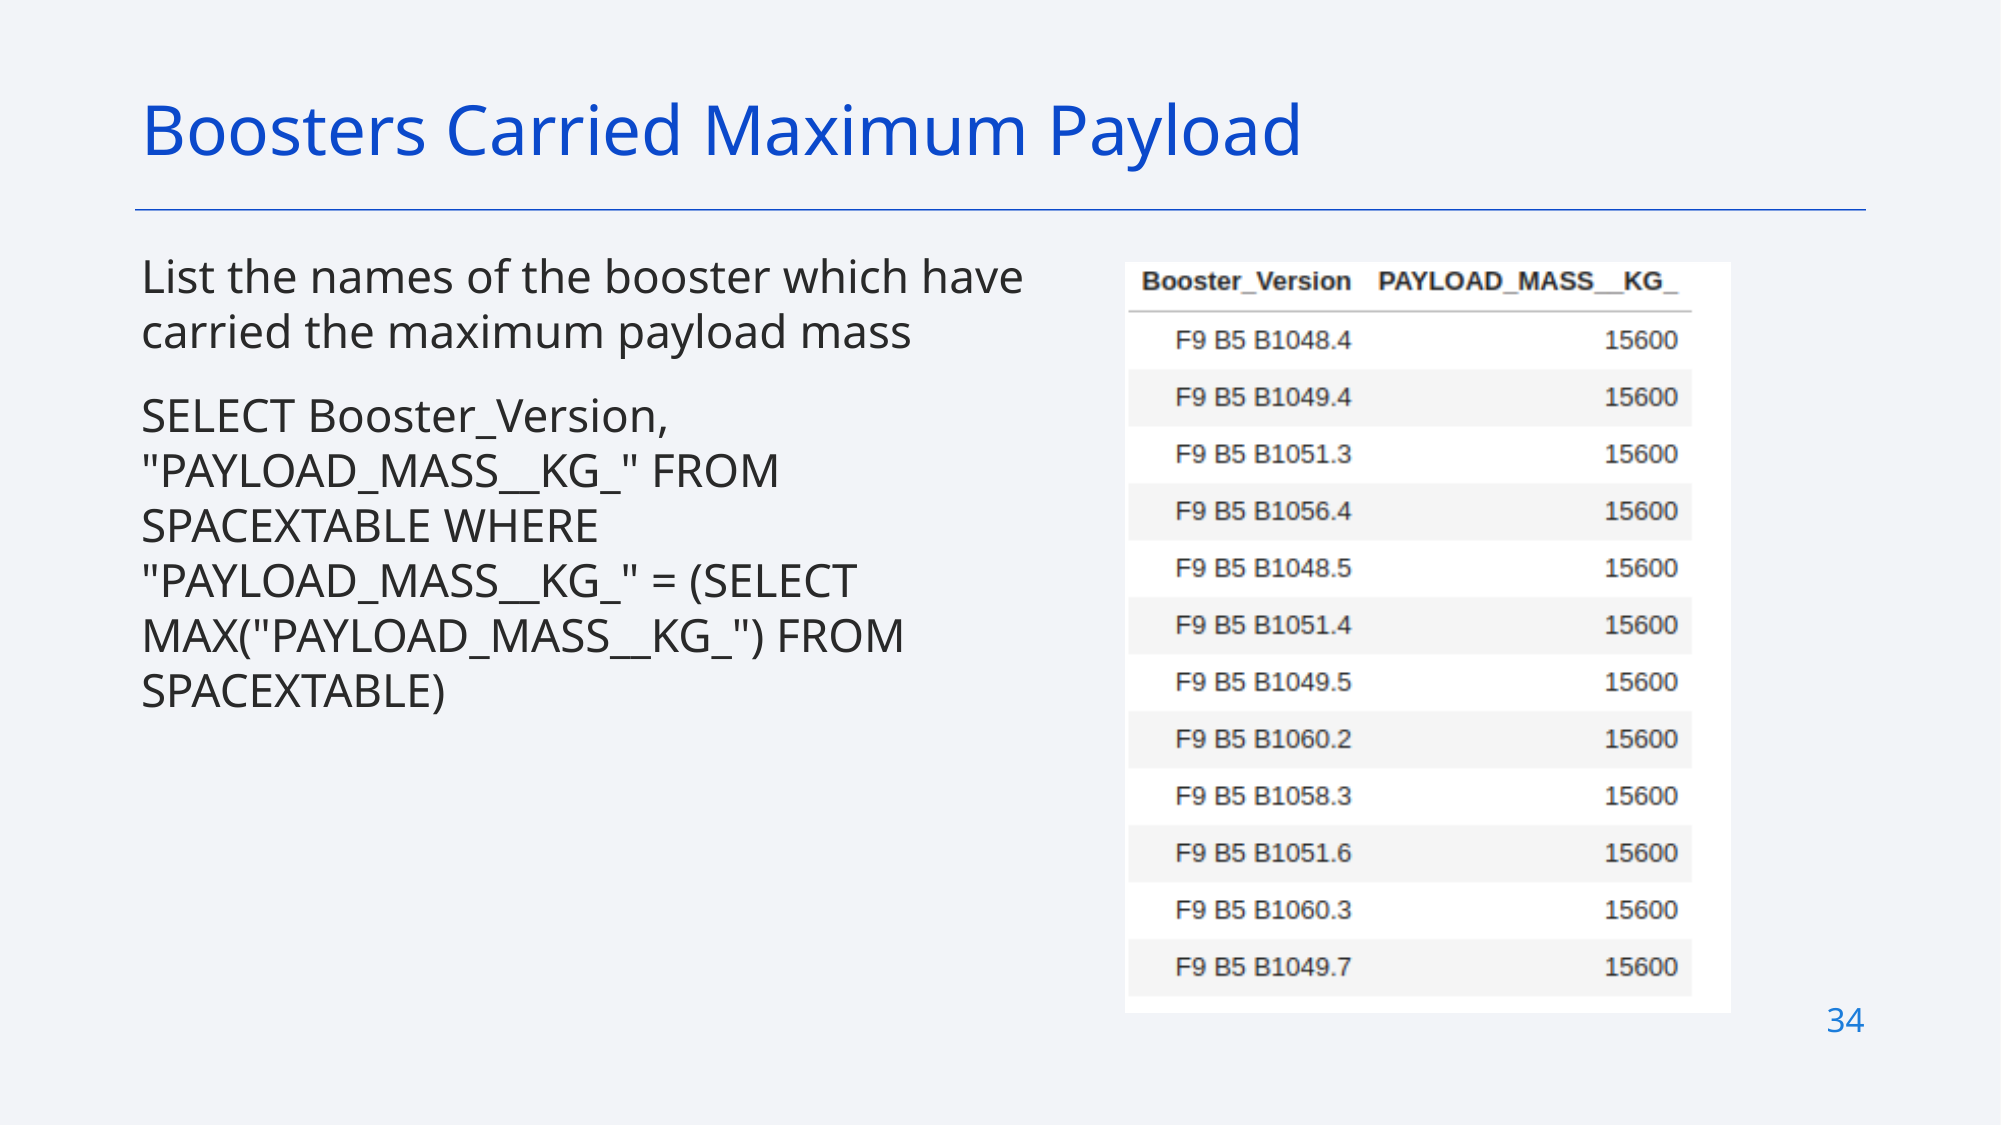

Boosters Carried Maximum Payload
# List the names of the booster which have carried the maximum payload mass
SELECT Booster_Version, "PAYLOAD_MASS__KG_" FROM SPACEXTABLE WHERE "PAYLOAD_MASS__KG_" = (SELECT MAX("PAYLOAD_MASS__KG_") FROM SPACEXTABLE)
34